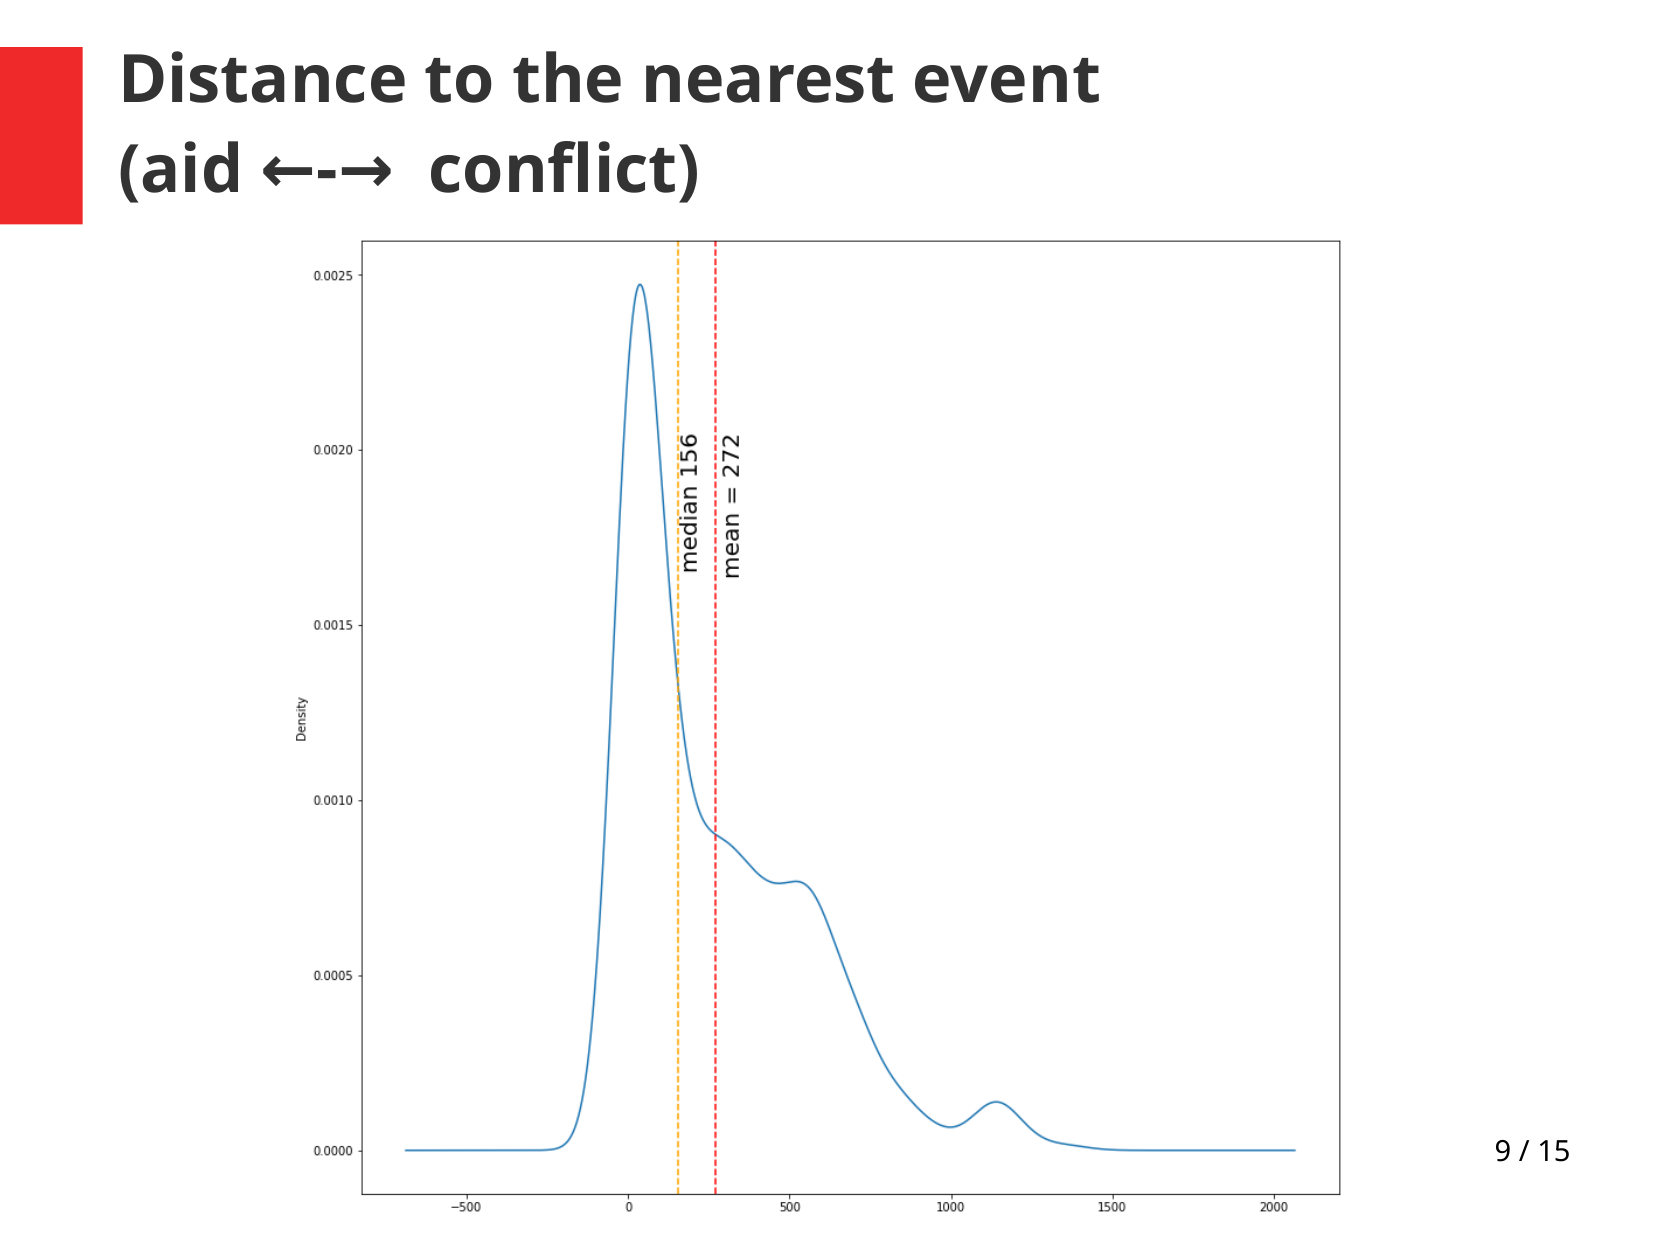

# Distance to the nearest event (aid ←-→ conflict)
9